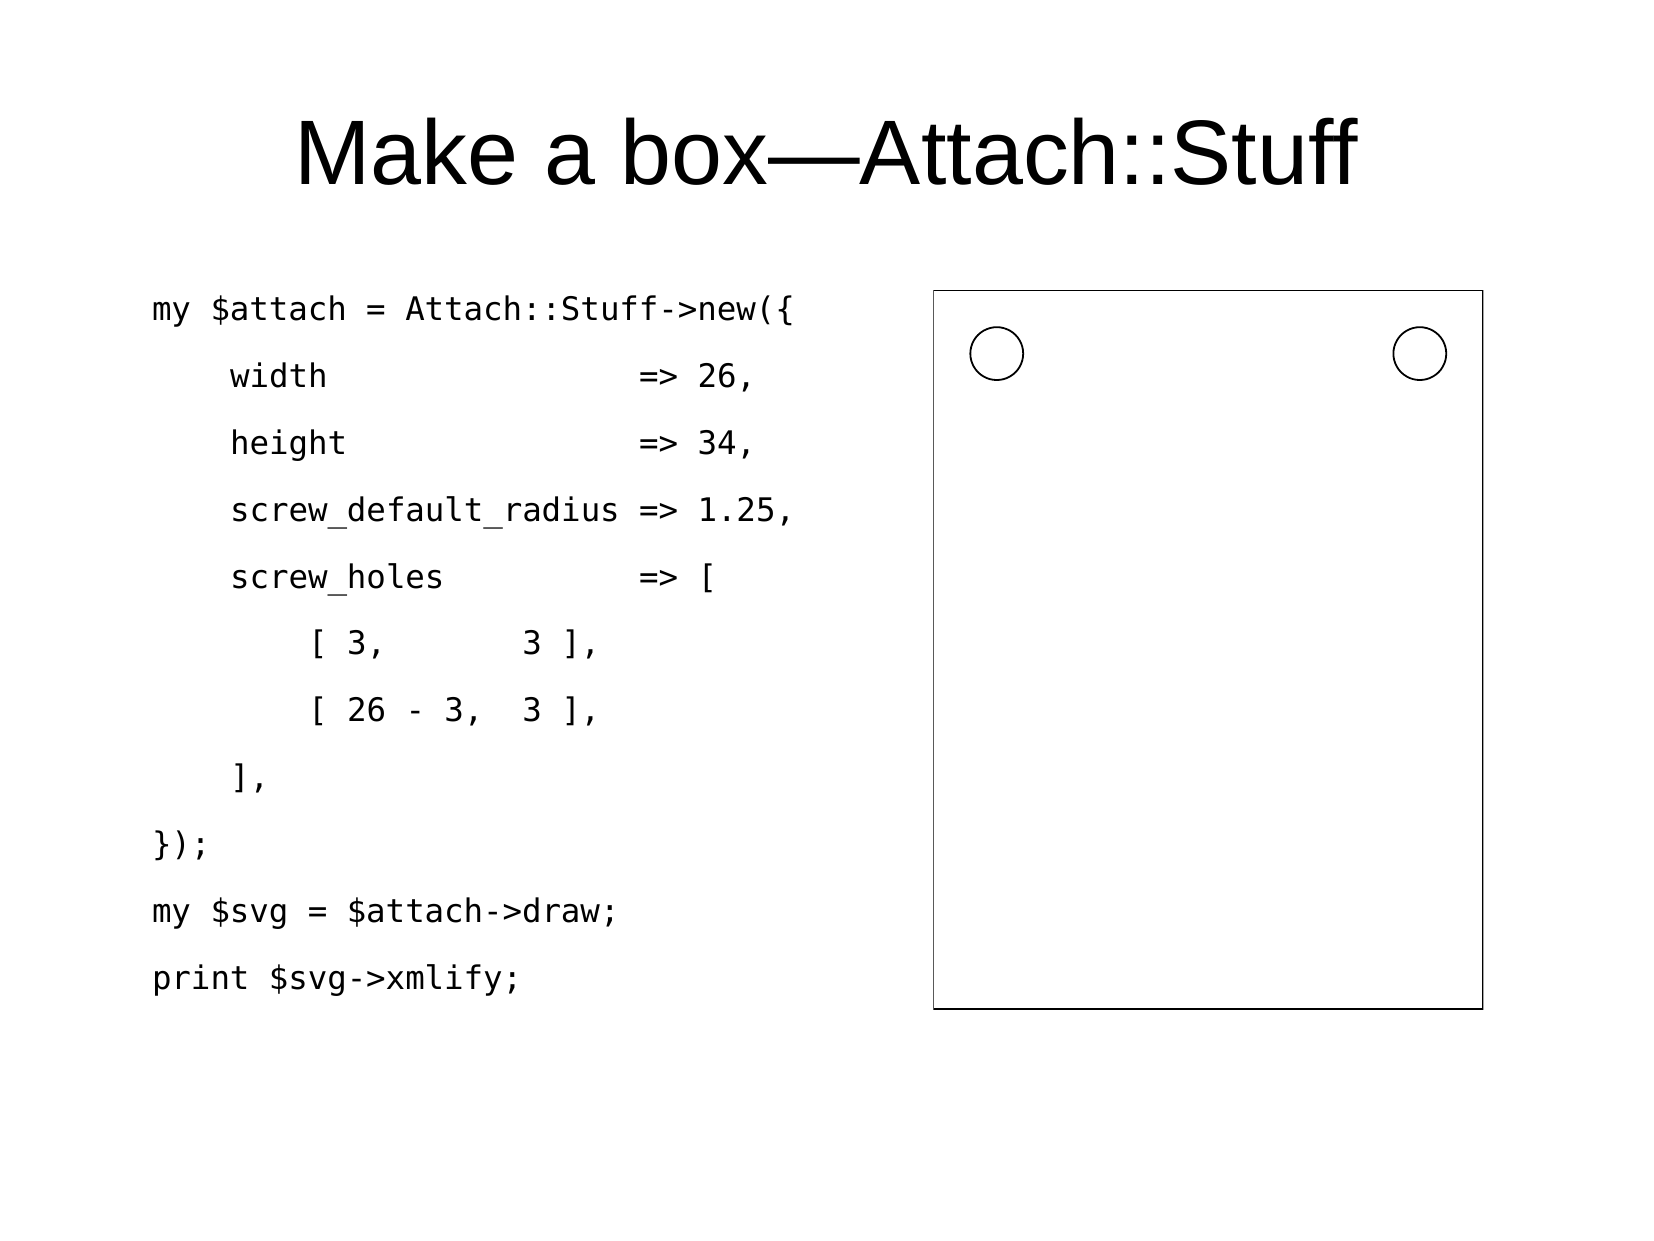

# Make a box—Attach::Stuff
my $attach = Attach::Stuff->new({
 width => 26,
 height => 34,
 screw_default_radius => 1.25,
 screw_holes => [
 [ 3, 3 ],
 [ 26 - 3, 3 ],
 ],
});
my $svg = $attach->draw;
print $svg->xmlify;